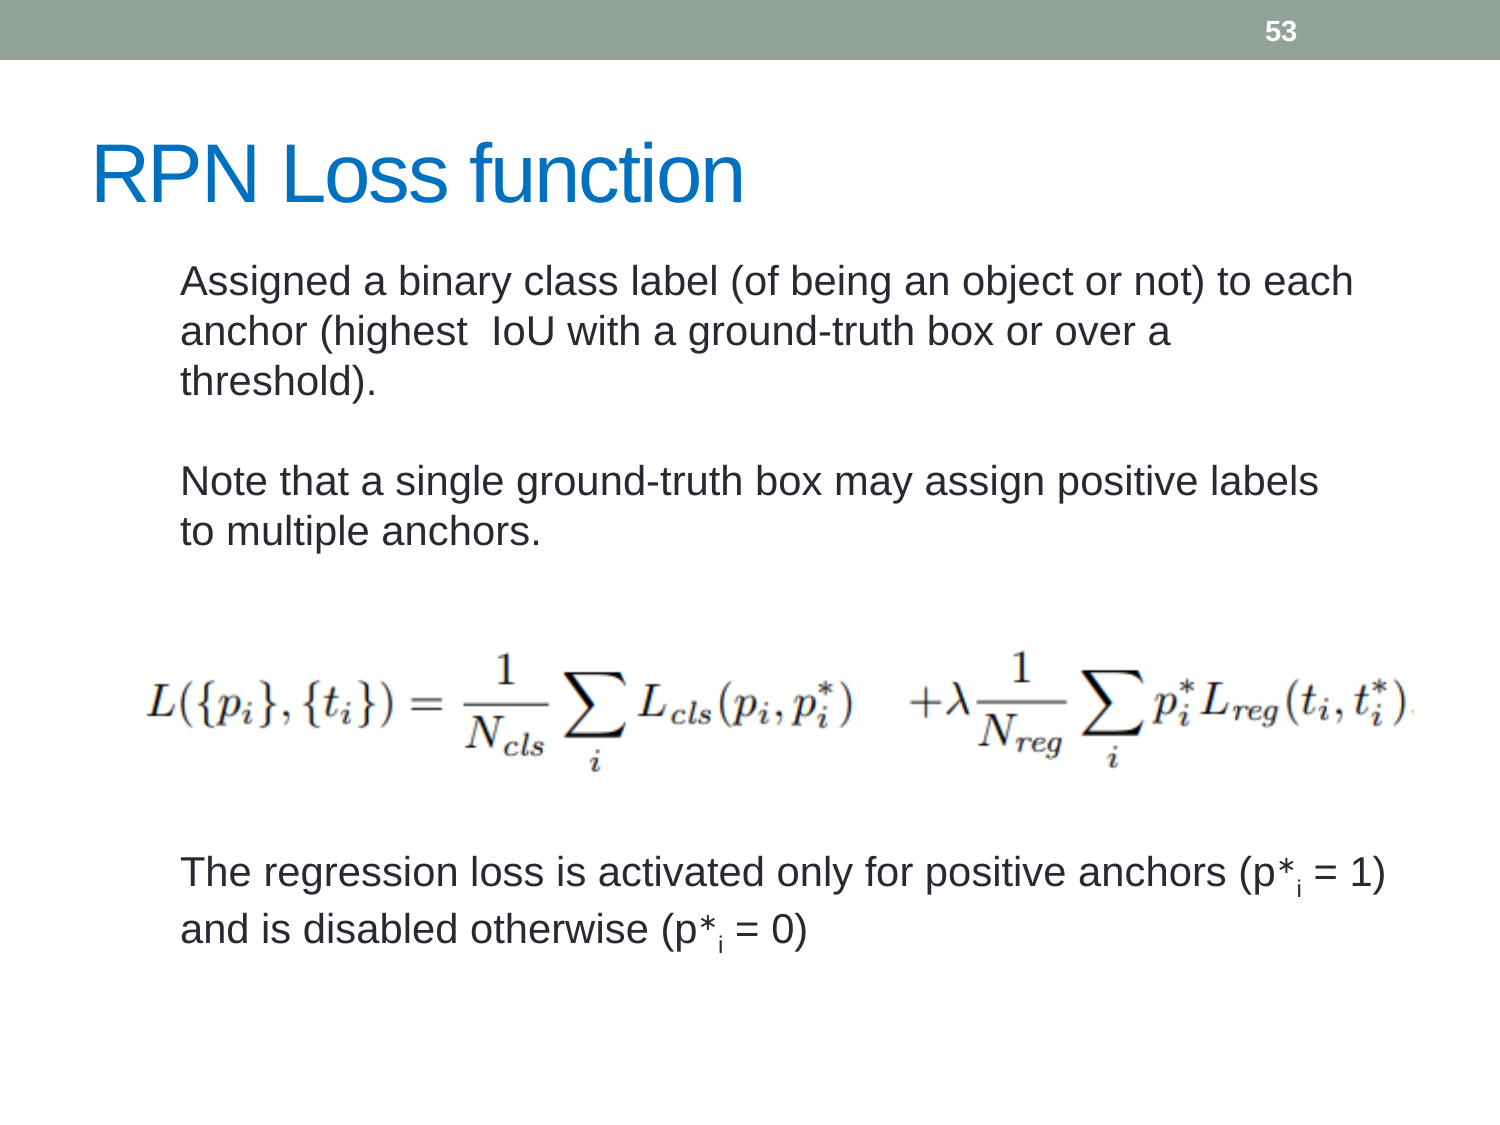

# RPN Loss function
Assigned a binary class label (of being an object or not) to each anchor (highest IoU with a ground-truth box or over a threshold).
Note that a single ground-truth box may assign positive labels to multiple anchors.
The regression loss is activated only for positive anchors (p∗i = 1) and is disabled otherwise (p∗i = 0)